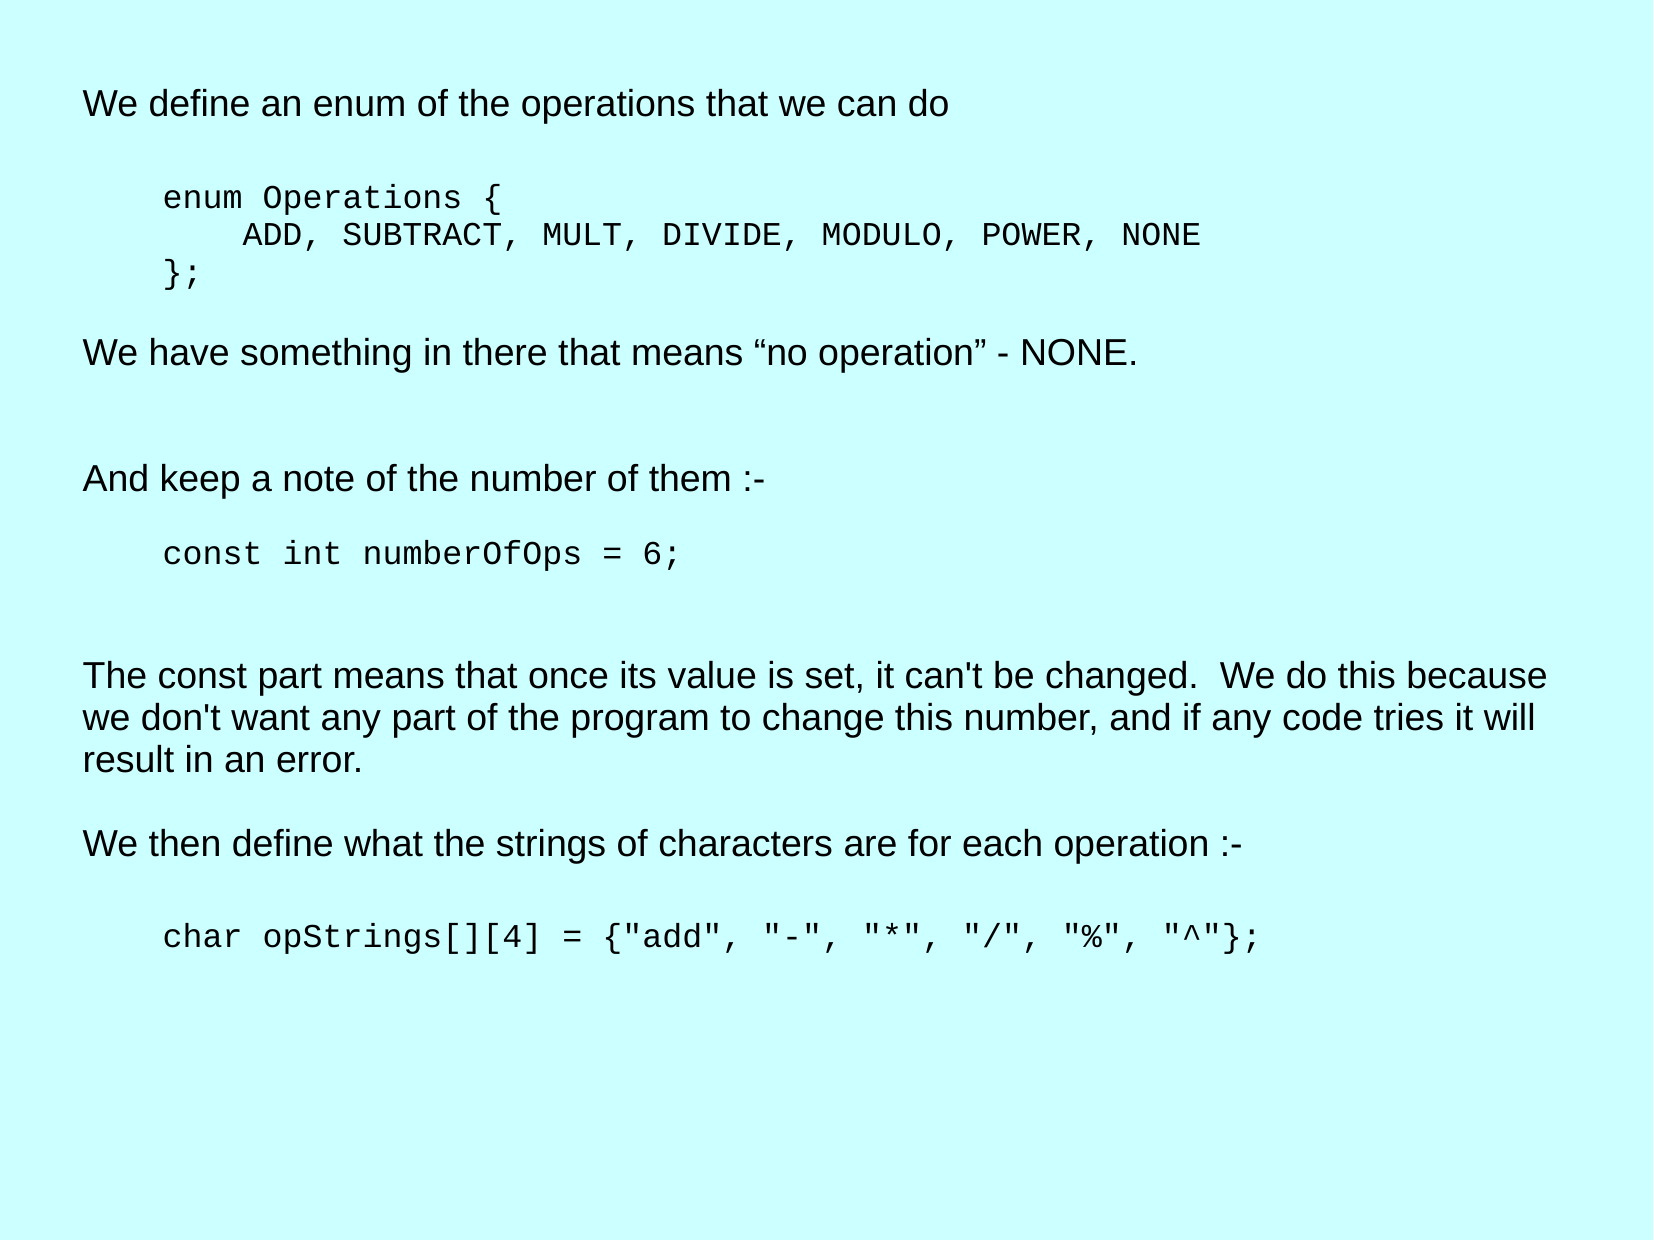

# We define an enum of the operations that we can do
 enum Operations {
 ADD, SUBTRACT, MULT, DIVIDE, MODULO, POWER, NONE
 };
We have something in there that means “no operation” - NONE.
And keep a note of the number of them :-
 const int numberOfOps = 6;
The const part means that once its value is set, it can't be changed. We do this because we don't want any part of the program to change this number, and if any code tries it will result in an error.
We then define what the strings of characters are for each operation :-
 char opStrings[][4] = {"add", "-", "*", "/", "%", "^"};